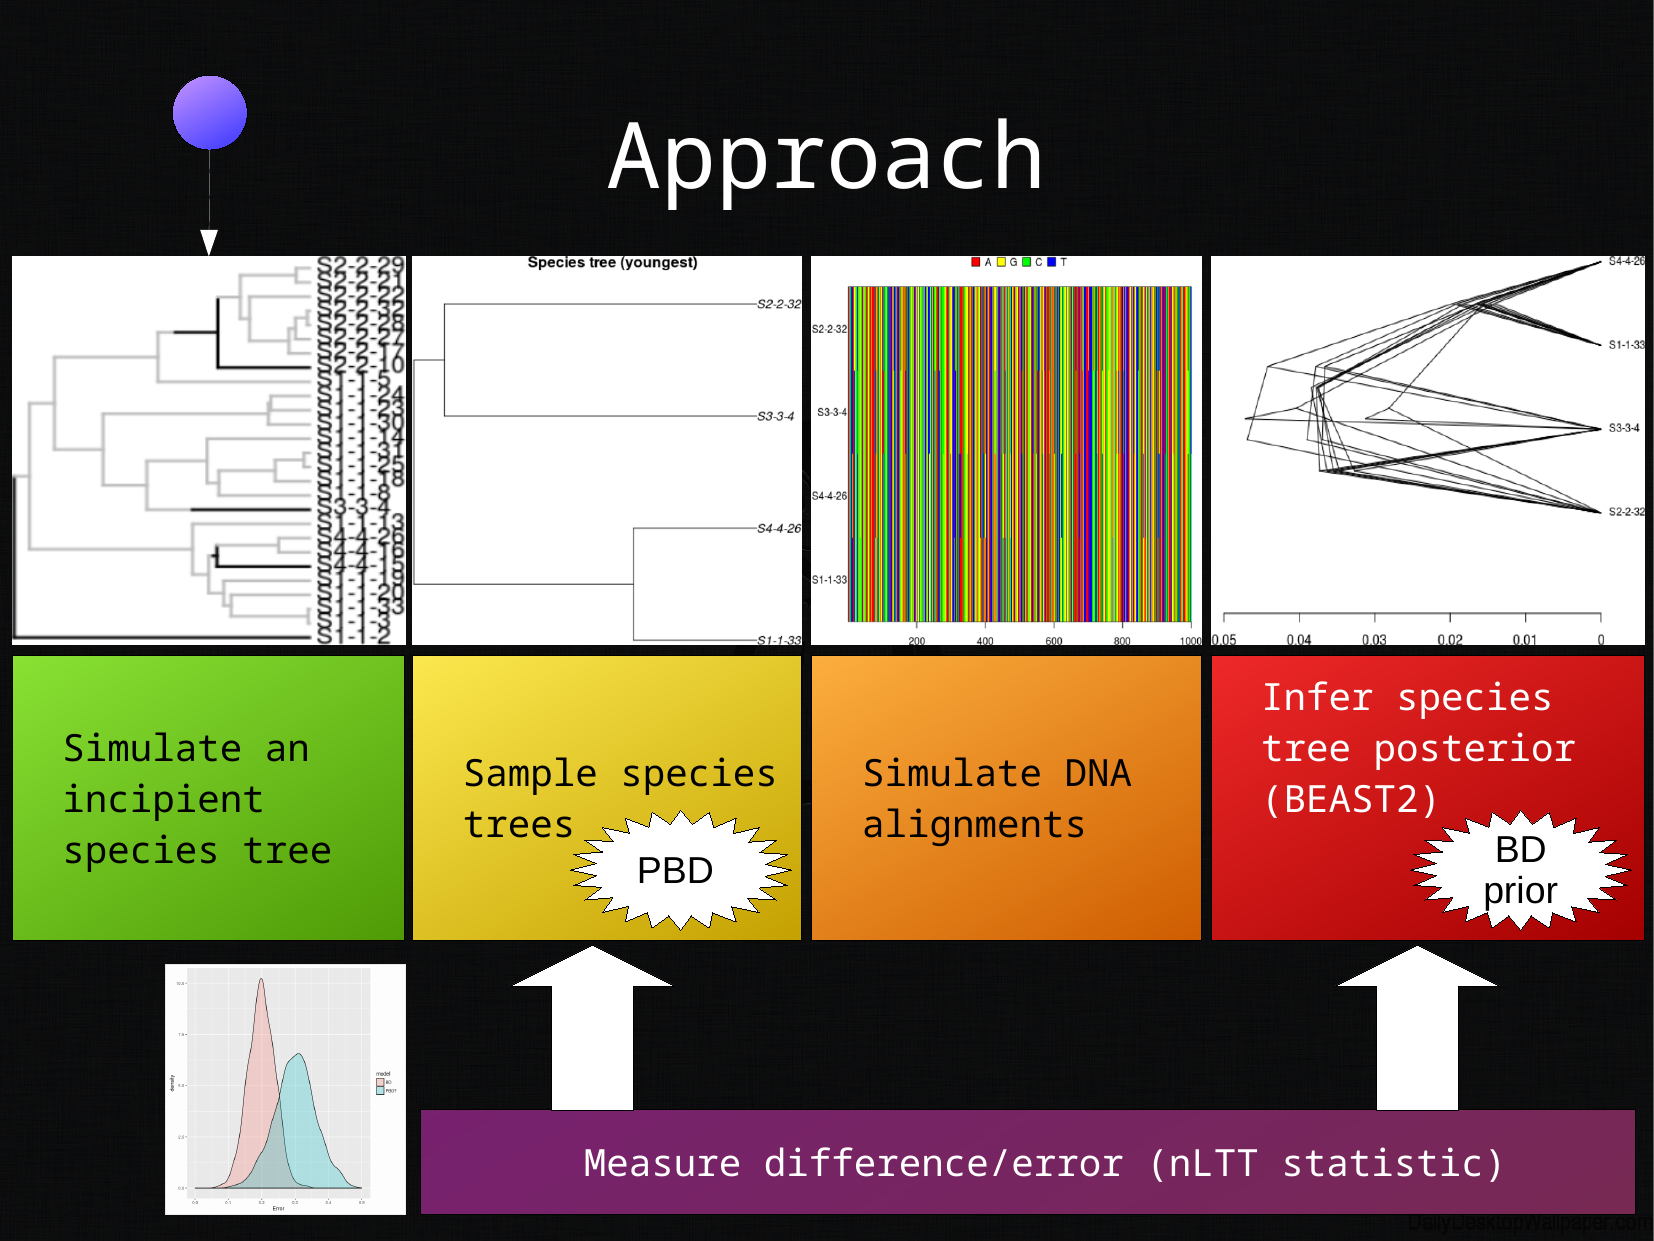

# Approach
Simulate an incipient species tree
Sample species trees
Simulate DNA alignments
Infer species tree posterior
(BEAST2)
PBD
BD prior
Measure difference/error (nLTT statistic)